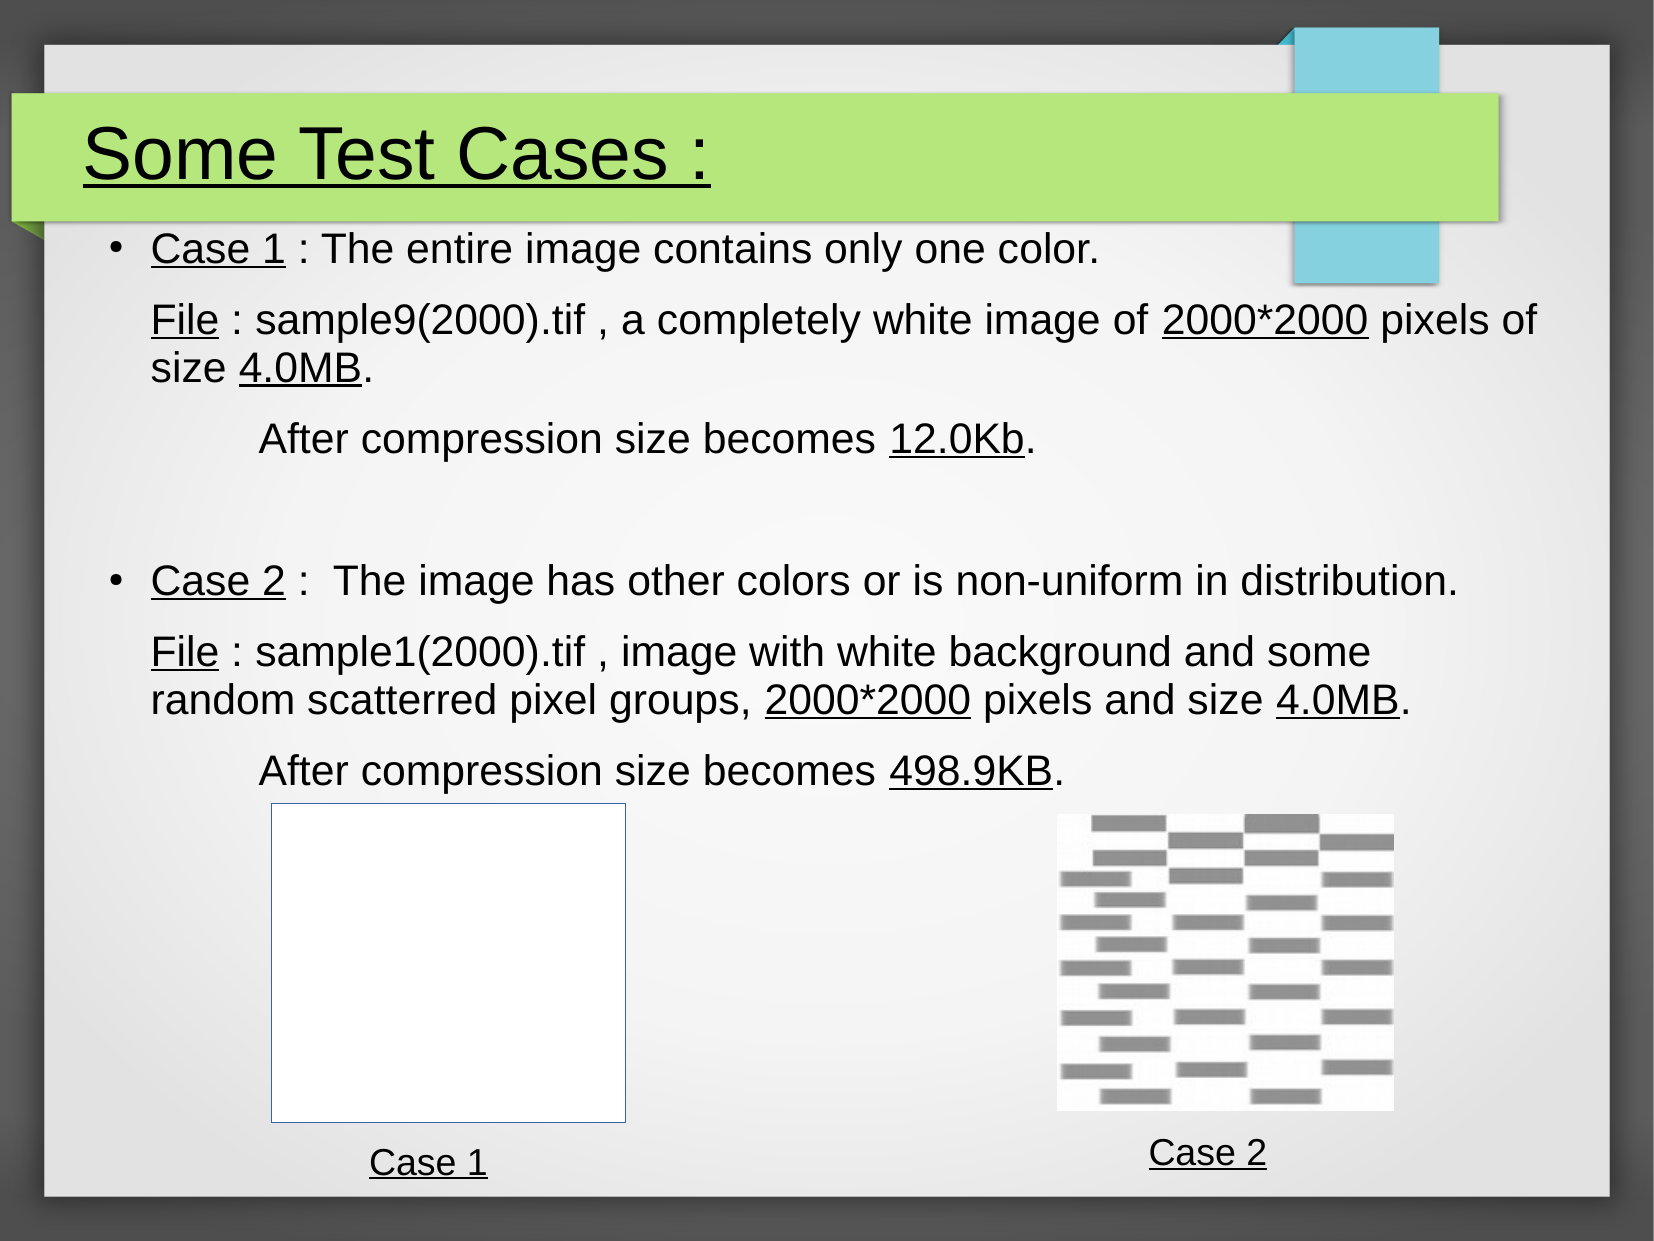

# Some Test Cases :
Case 1 : The entire image contains only one color.
File : sample9(2000).tif , a completely white image of 2000*2000 pixels of size 4.0MB.
 After compression size becomes 12.0Kb.
Case 2 : The image has other colors or is non-uniform in distribution.
File : sample1(2000).tif , image with white background and some random scatterred pixel groups, 2000*2000 pixels and size 4.0MB.
 After compression size becomes 498.9KB.
Case 2
Case 1